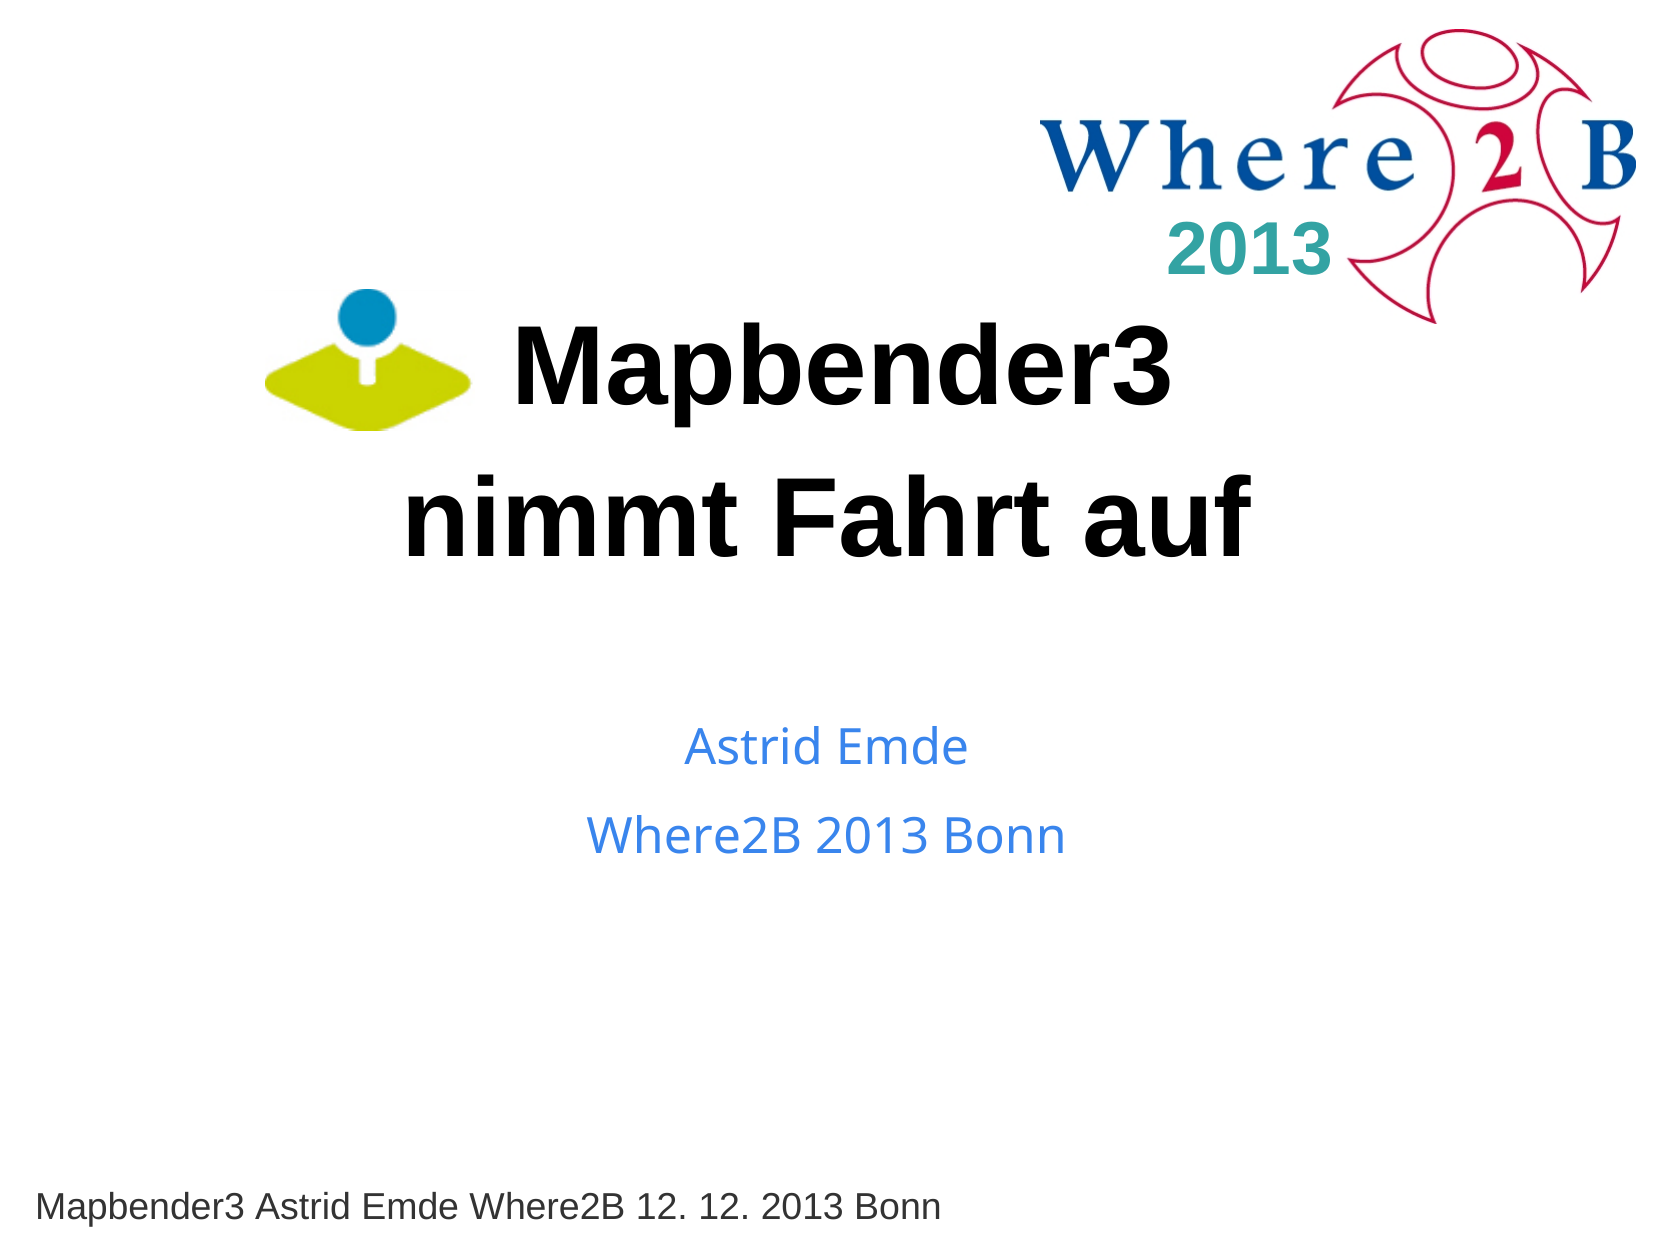

Mapbender3
nimmt Fahrt auf
Astrid Emde
Where2B 2013 Bonn